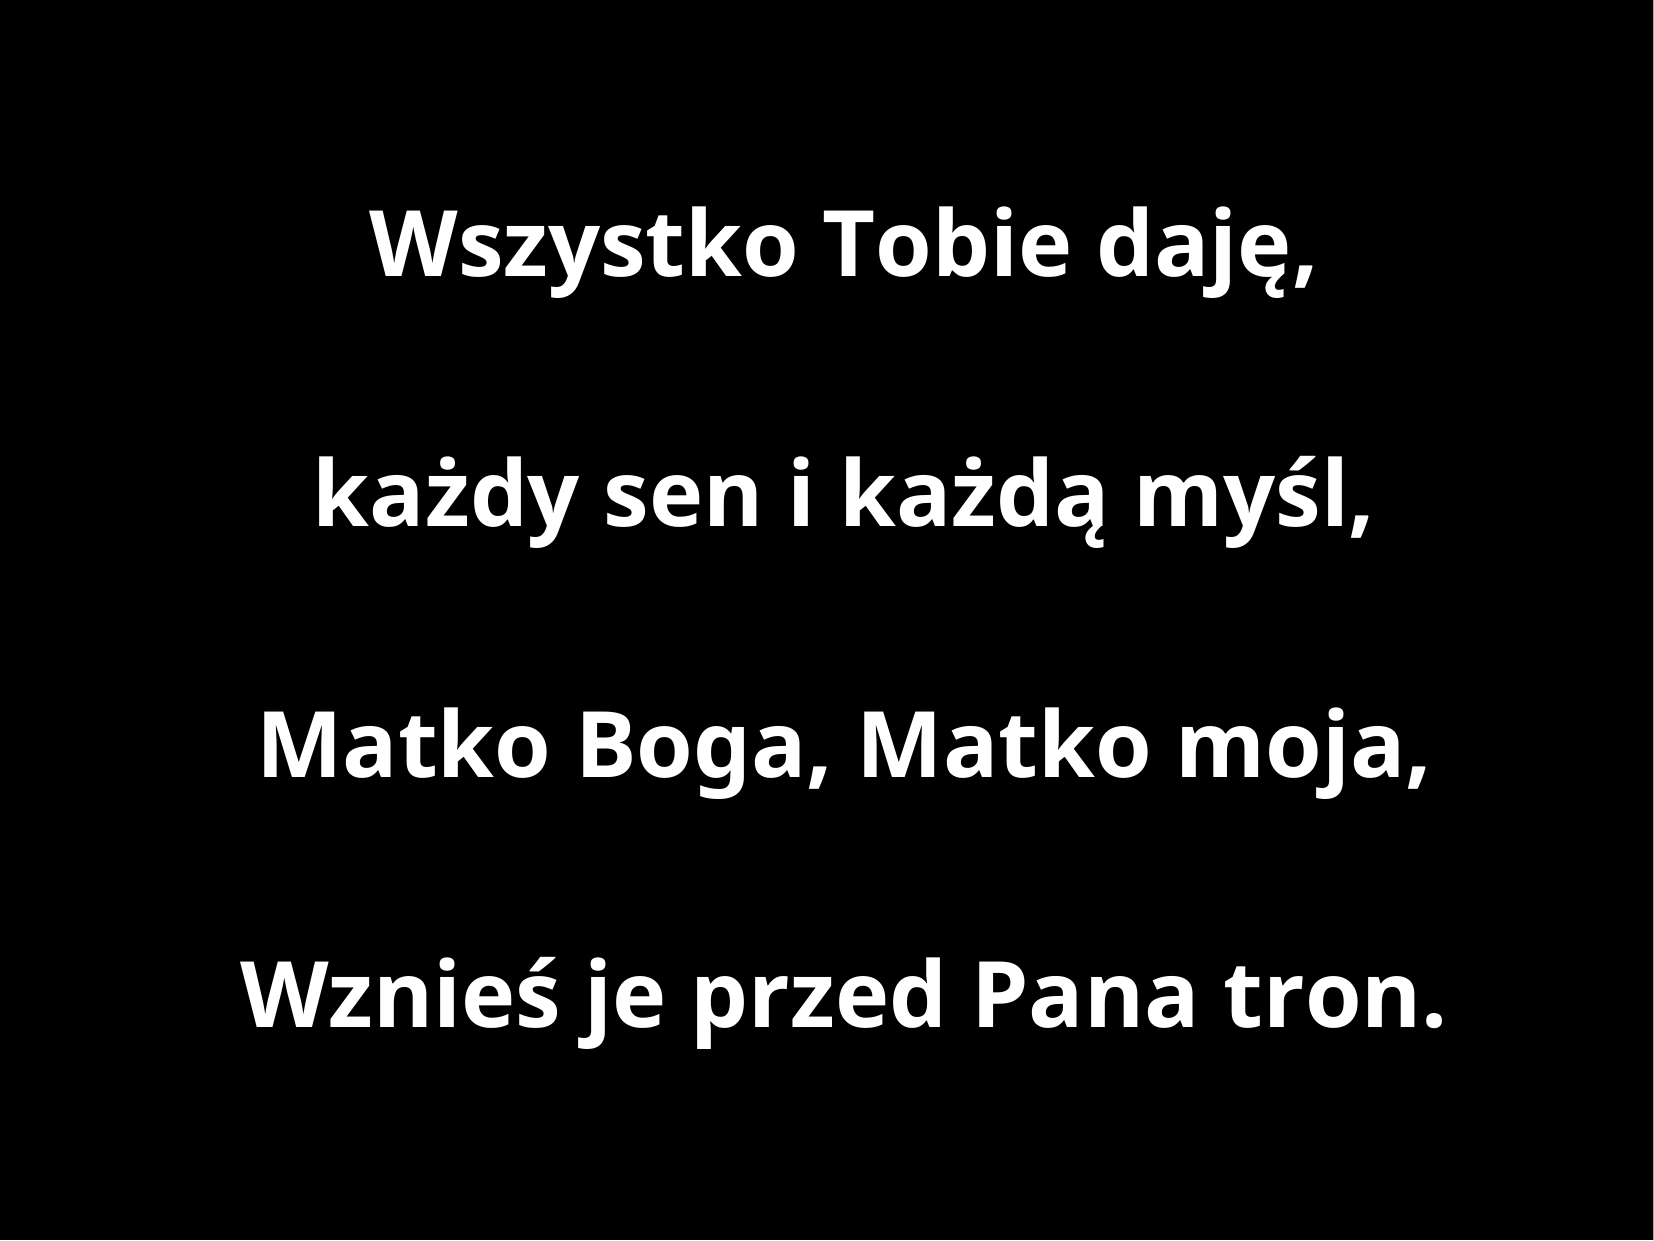

# Wszystko Tobie daję,
każdy sen i każdą myśl,
Matko Boga, Matko moja,
Wznieś je przed Pana tron.